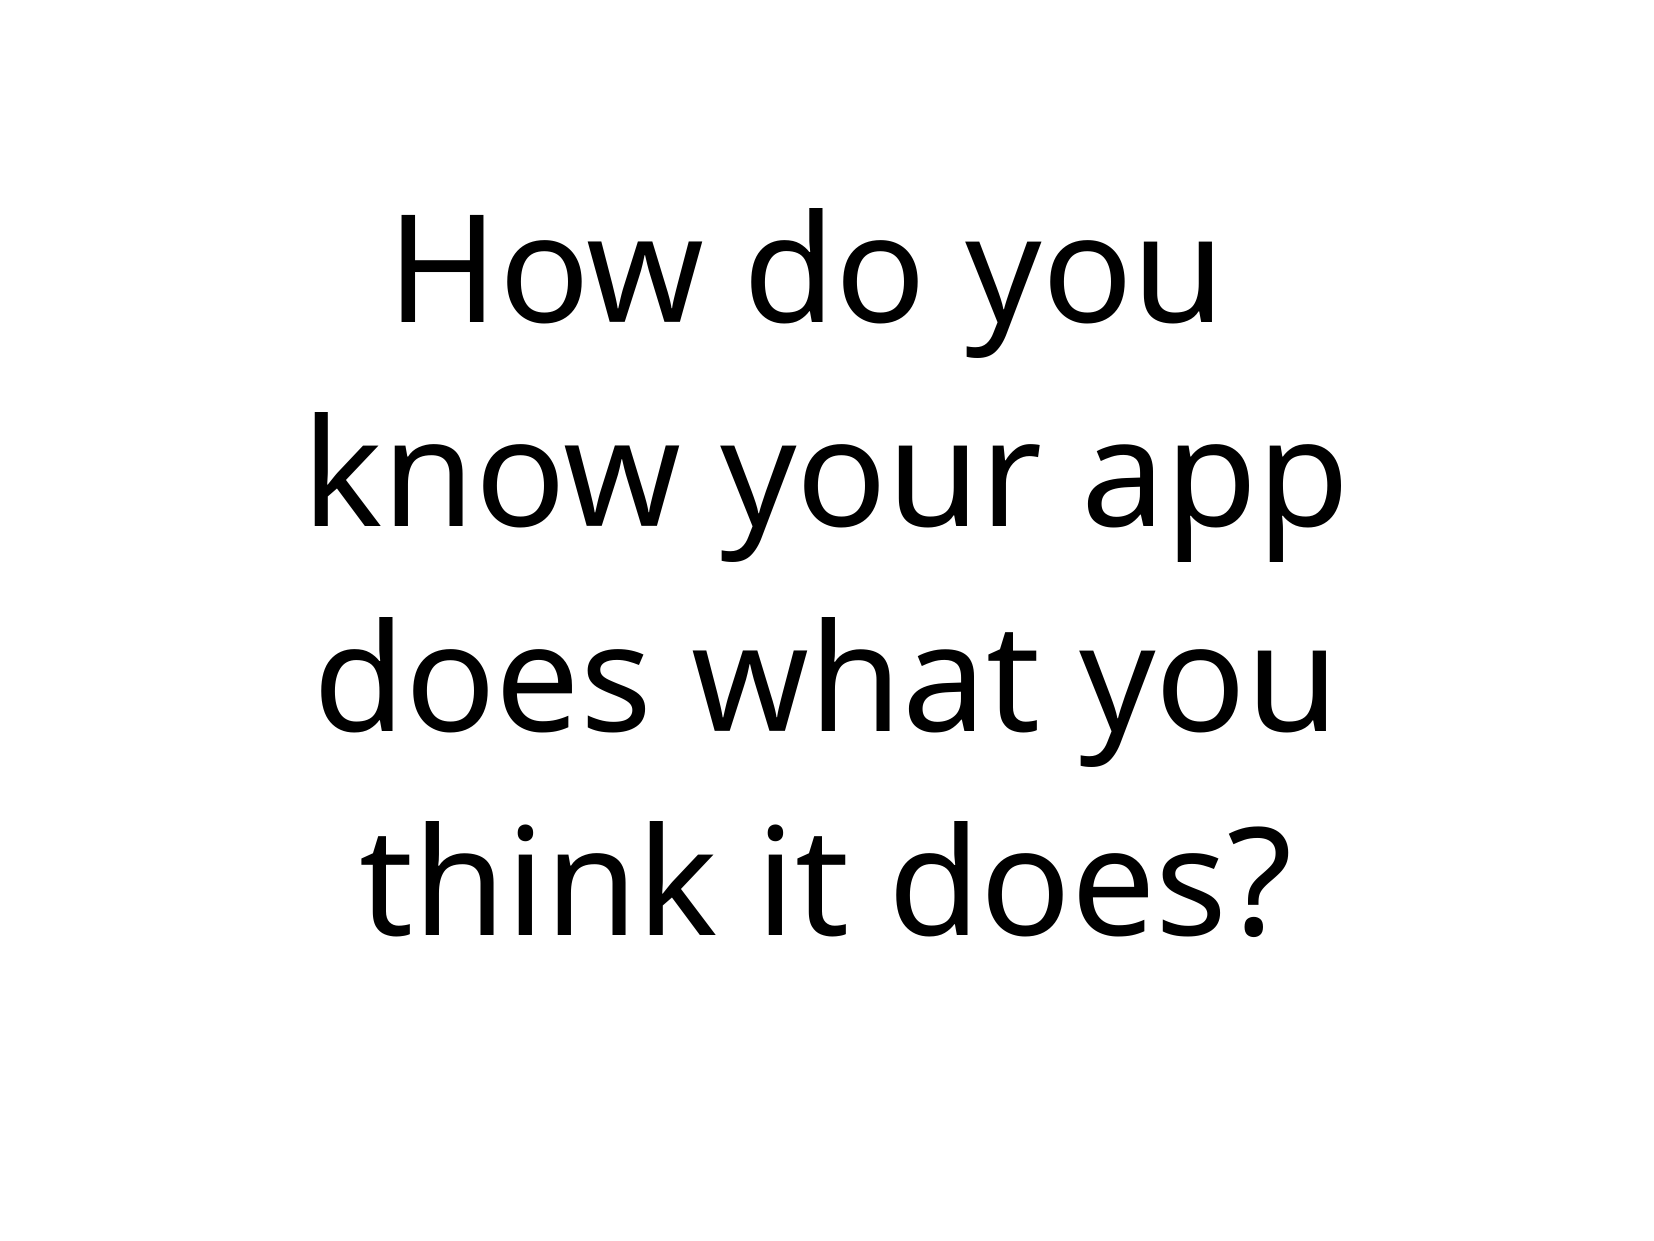

# How do you
know your app
does what you
think it does?